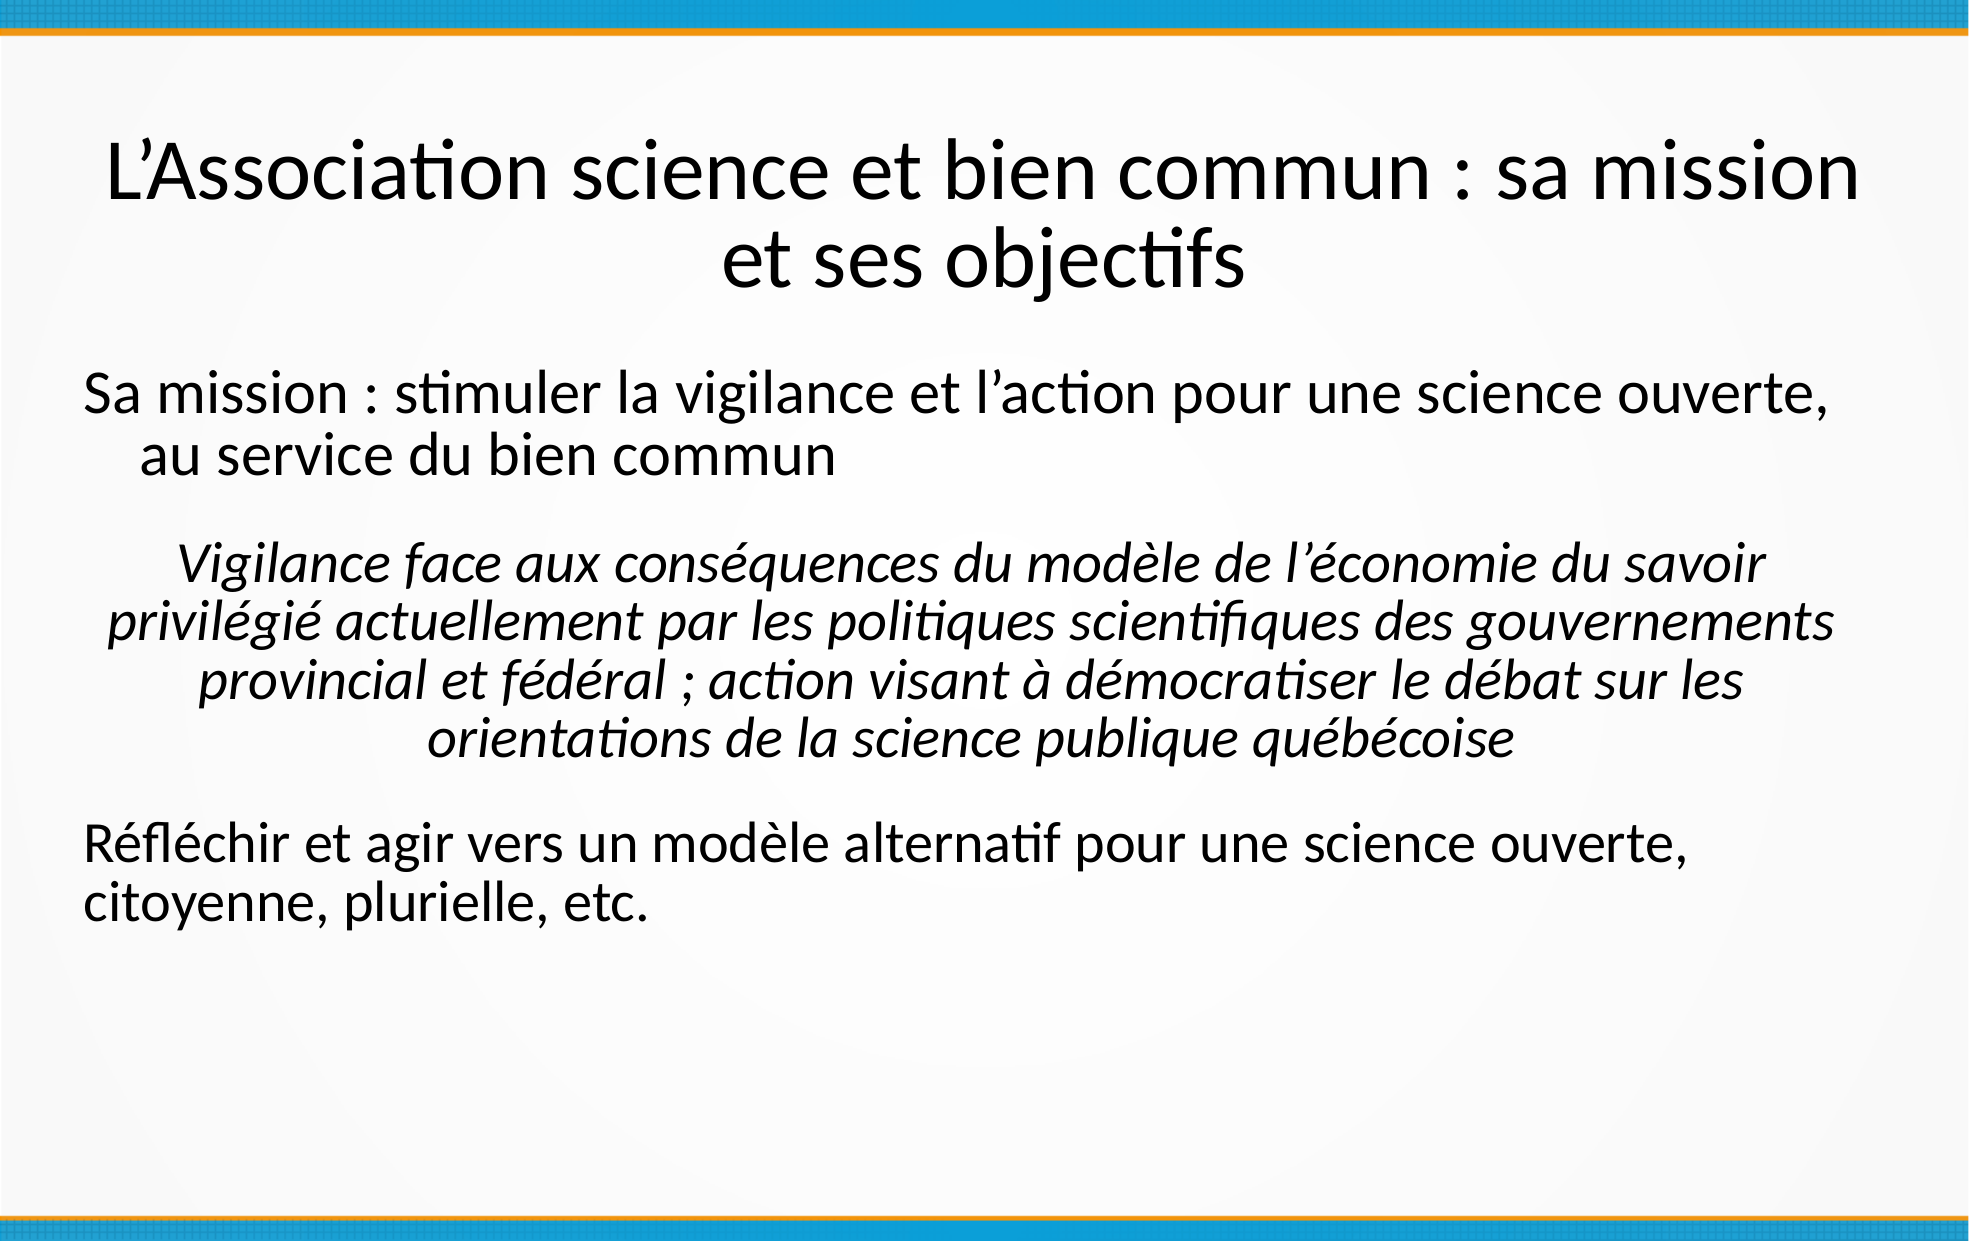

# L’Association science et bien commun : sa mission et ses objectifs
Sa mission : stimuler la vigilance et l’action pour une science ouverte, au service du bien commun
Vigilance face aux conséquences du modèle de l’économie du savoir privilégié actuellement par les politiques scientifiques des gouvernements provincial et fédéral ; action visant à démocratiser le débat sur les orientations de la science publique québécoise
Réfléchir et agir vers un modèle alternatif pour une science ouverte, citoyenne, plurielle, etc.